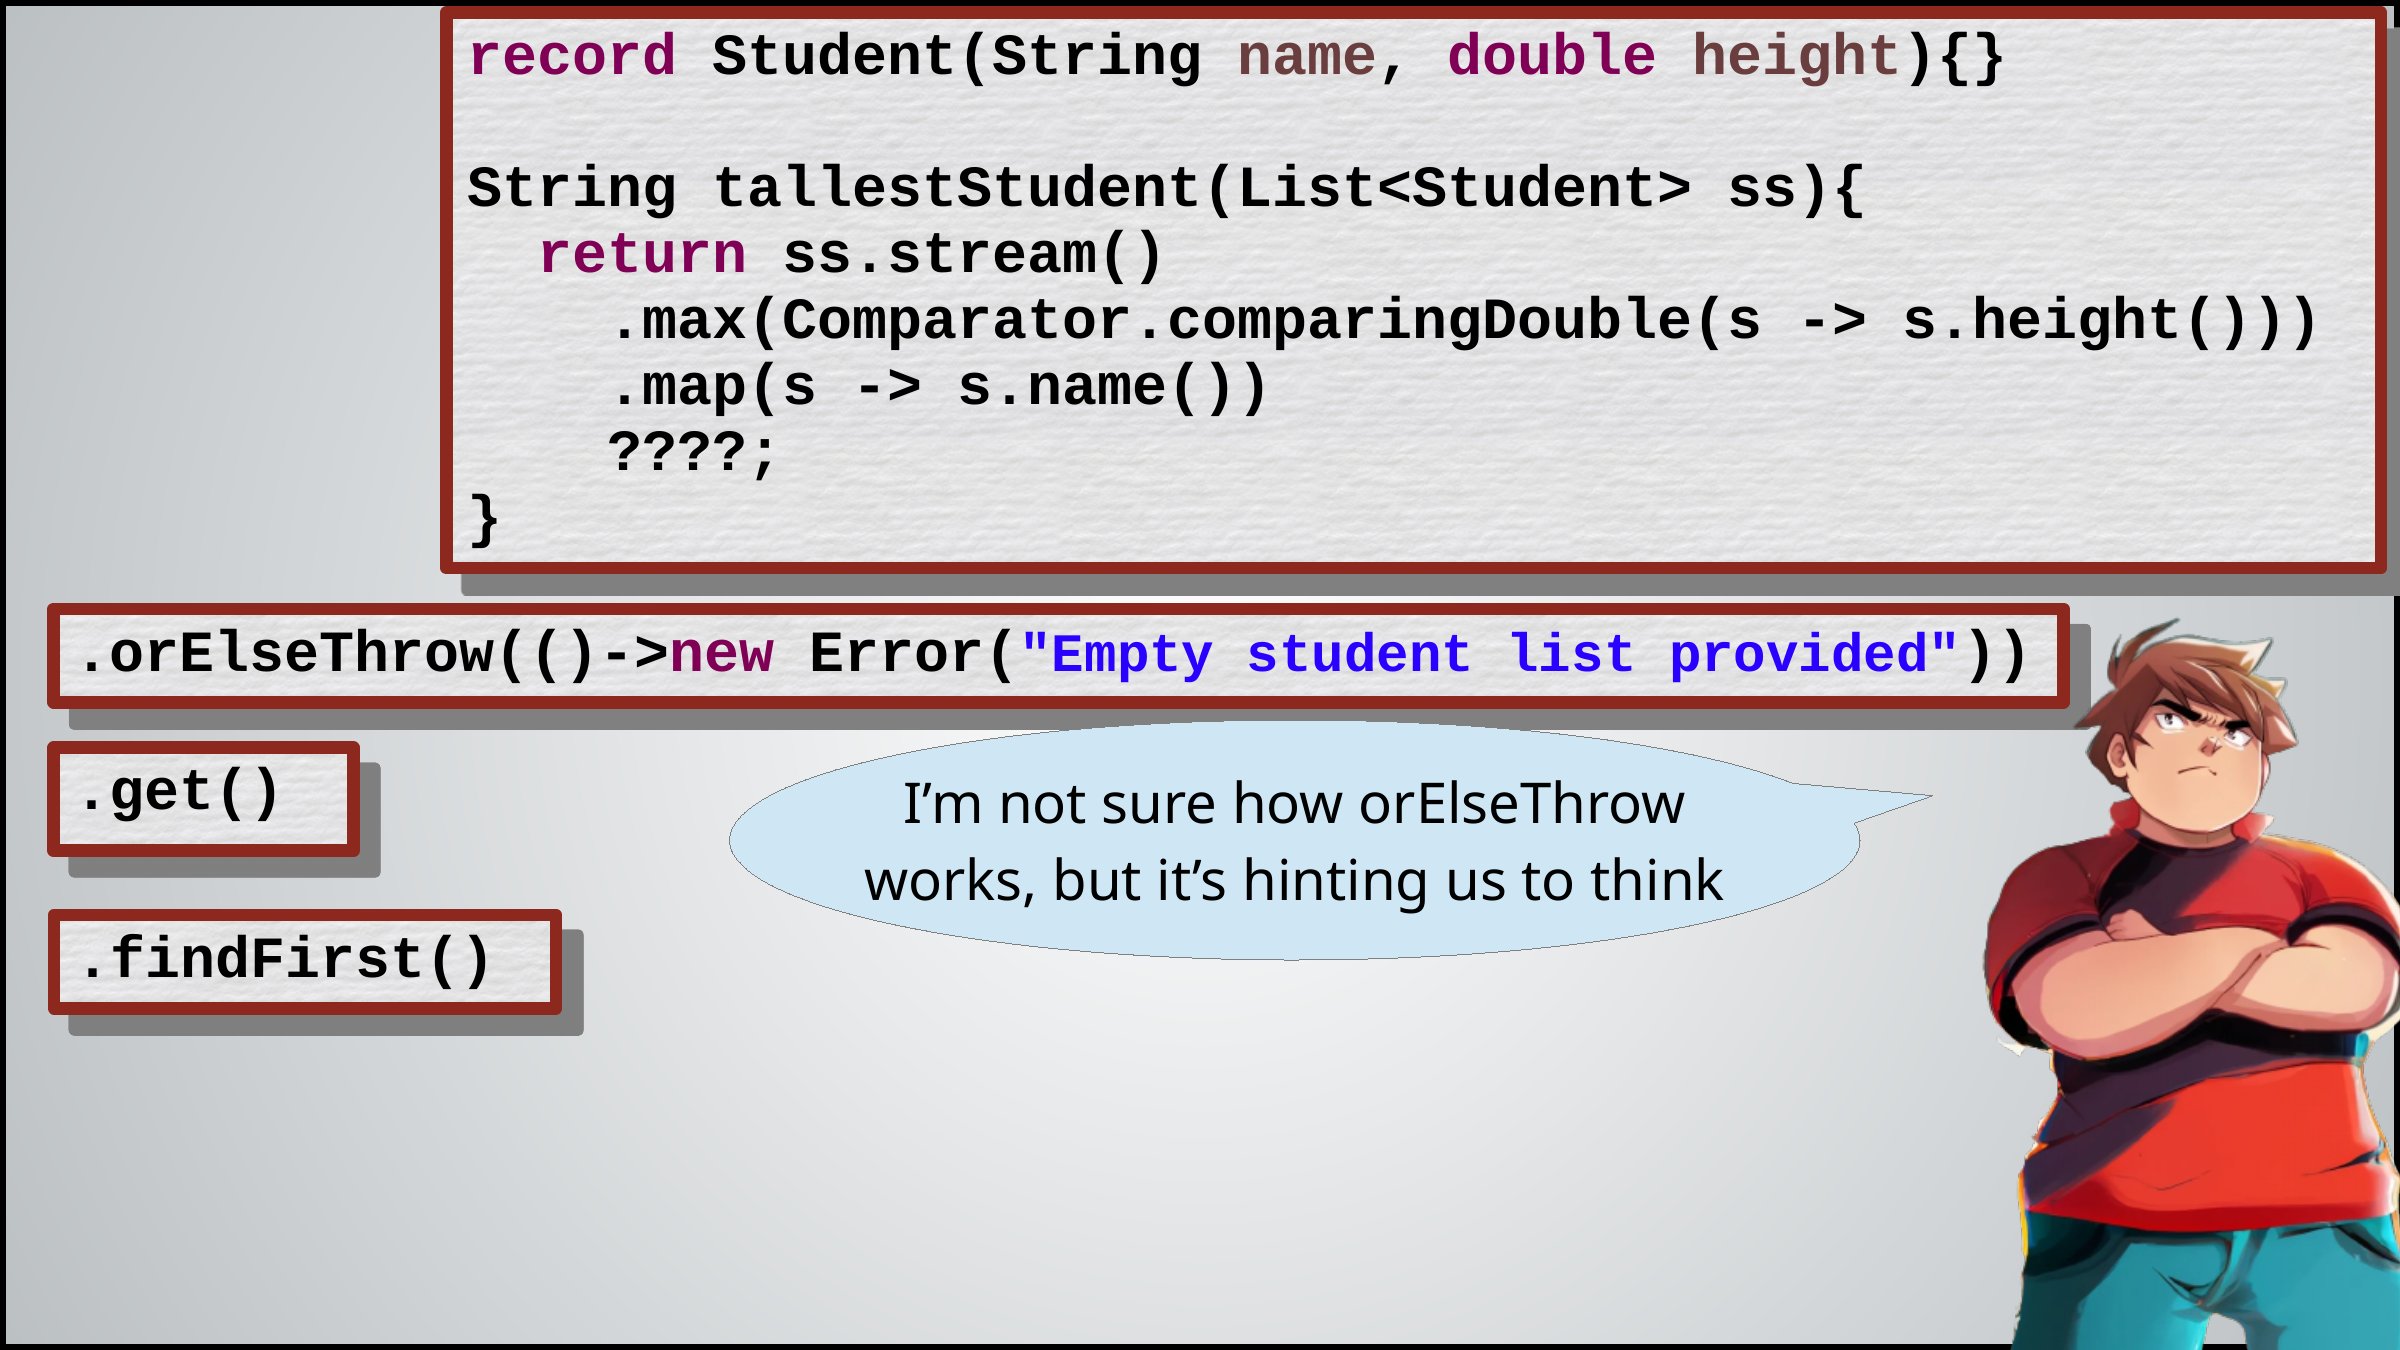

record Student(String name, double height){}
String tallestStudent(List<Student> ss){
 return ss.stream()
 .max(Comparator.comparingDouble(s -> s.height()))
 .map(s -> s.name())
 ????;
}
.orElseThrow(()->new Error("Empty student list provided"))
I’m not sure how orElseThrow
works, but it’s hinting us to think
.get()
.findFirst()